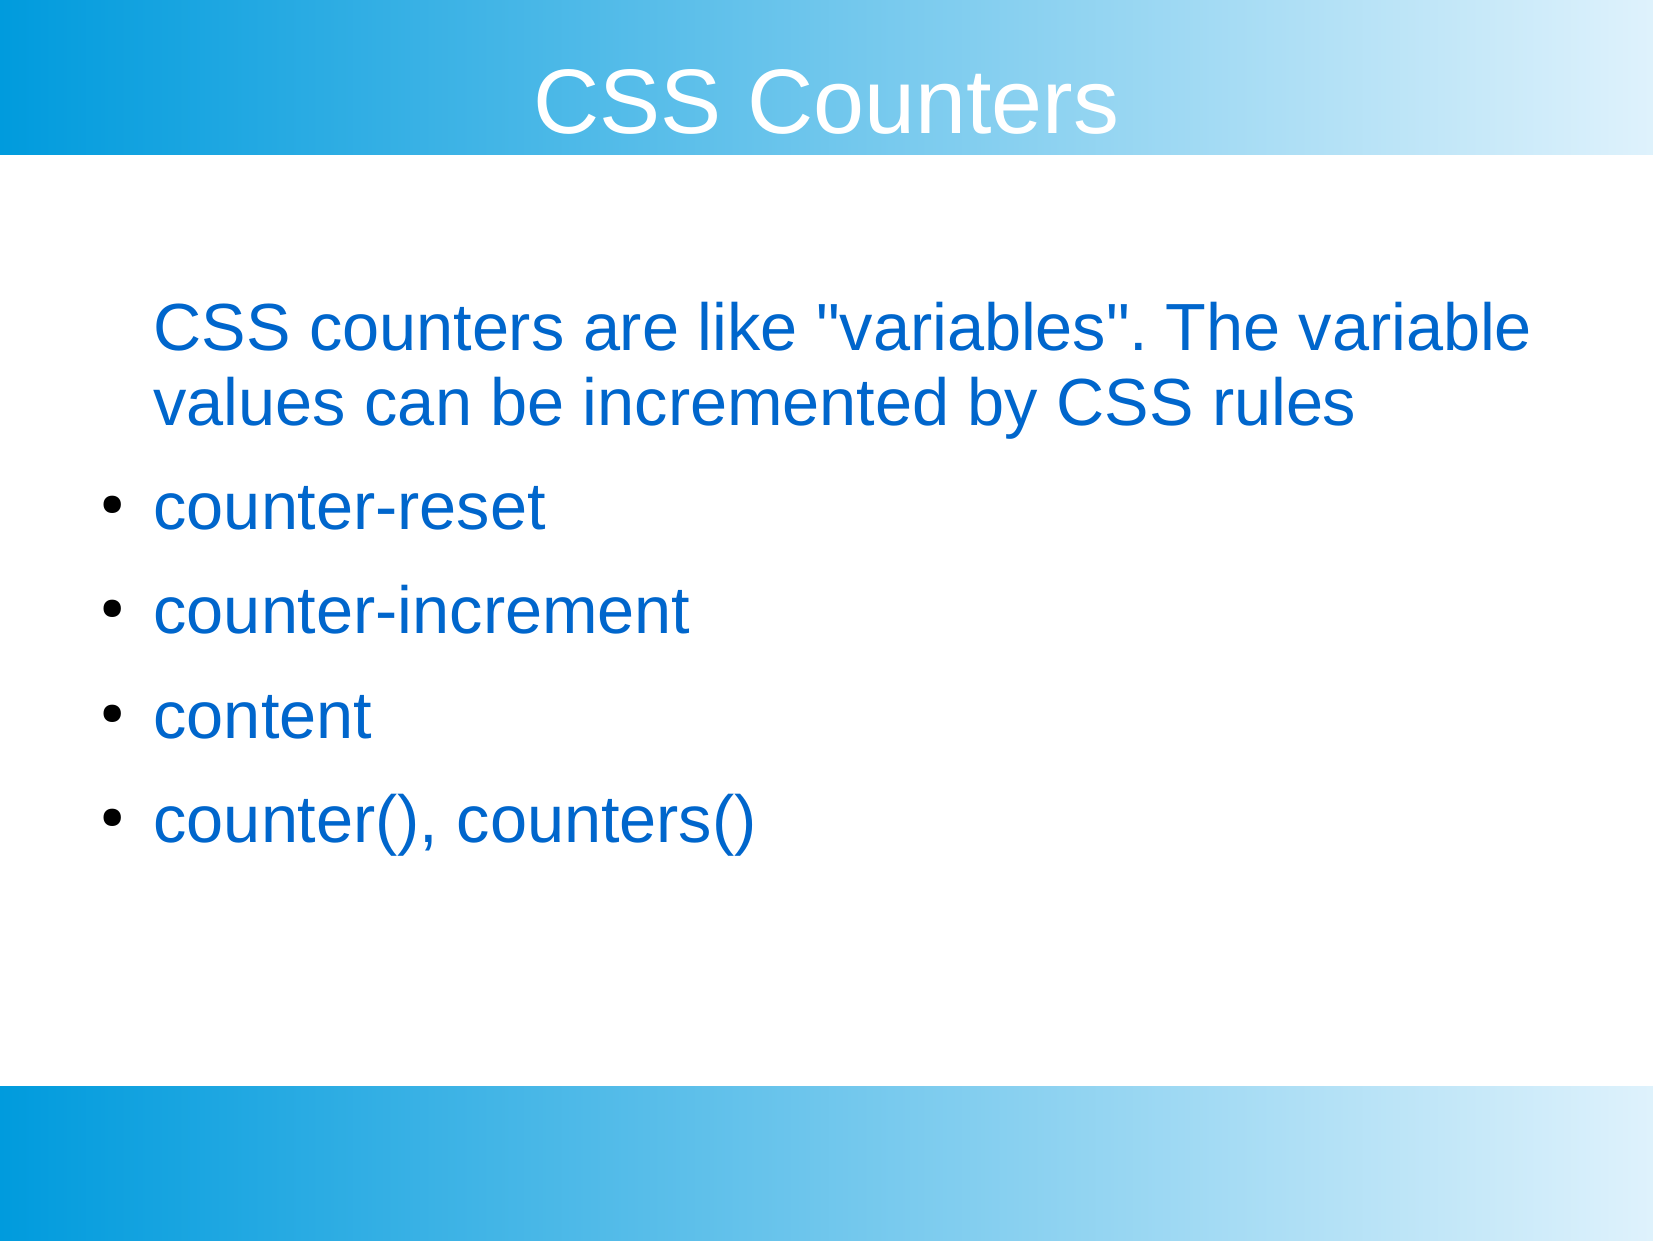

# CSS Counters
CSS counters are like "variables". The variable values can be incremented by CSS rules
counter-reset
counter-increment
content
counter(), counters()